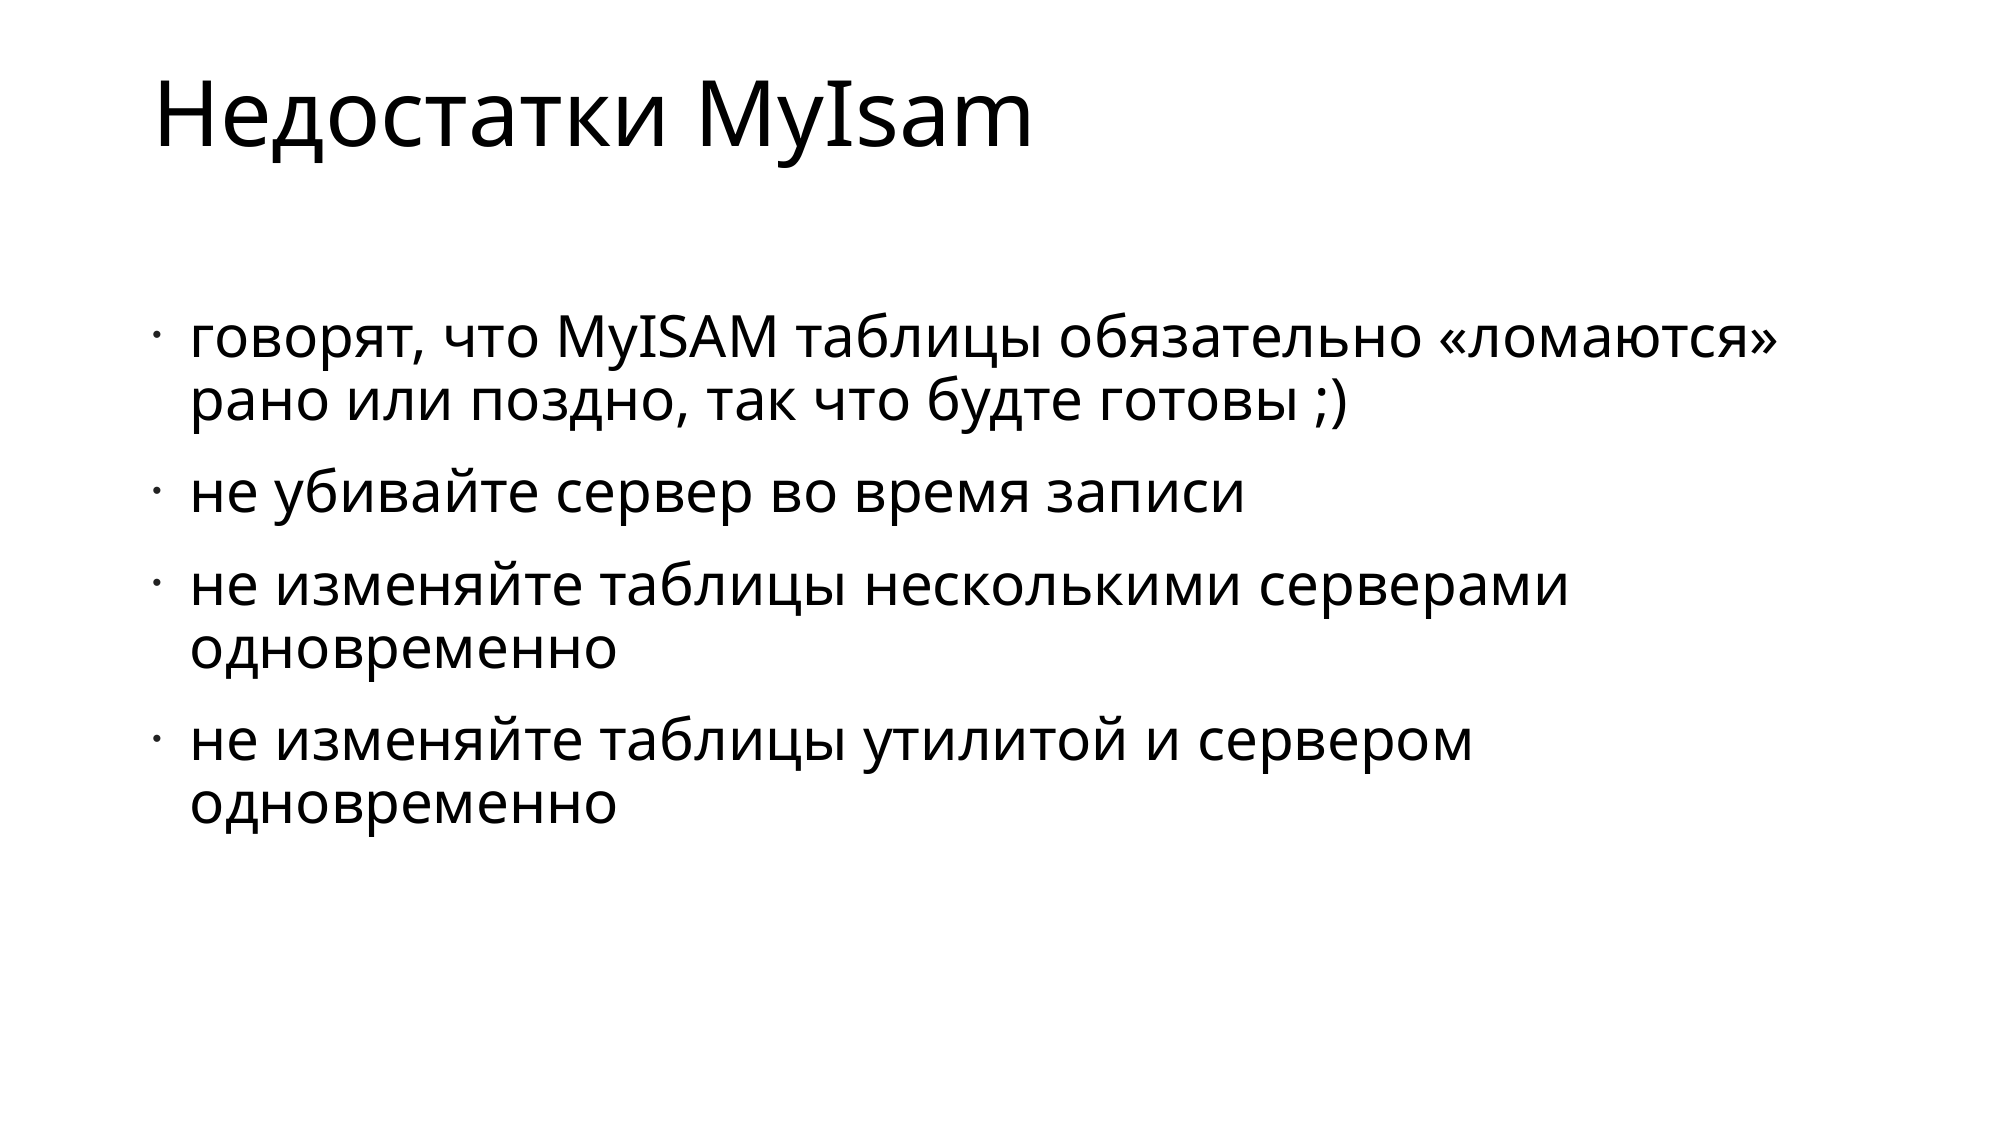

# Недостатки MyIsam
говорят, что MyISAM таблицы обязательно «ломаются» рано или поздно, так что будте готовы ;)
не убивайте сервер во время записи
не изменяйте таблицы несколькими серверами одновременно
не изменяйте таблицы утилитой и сервером одновременно